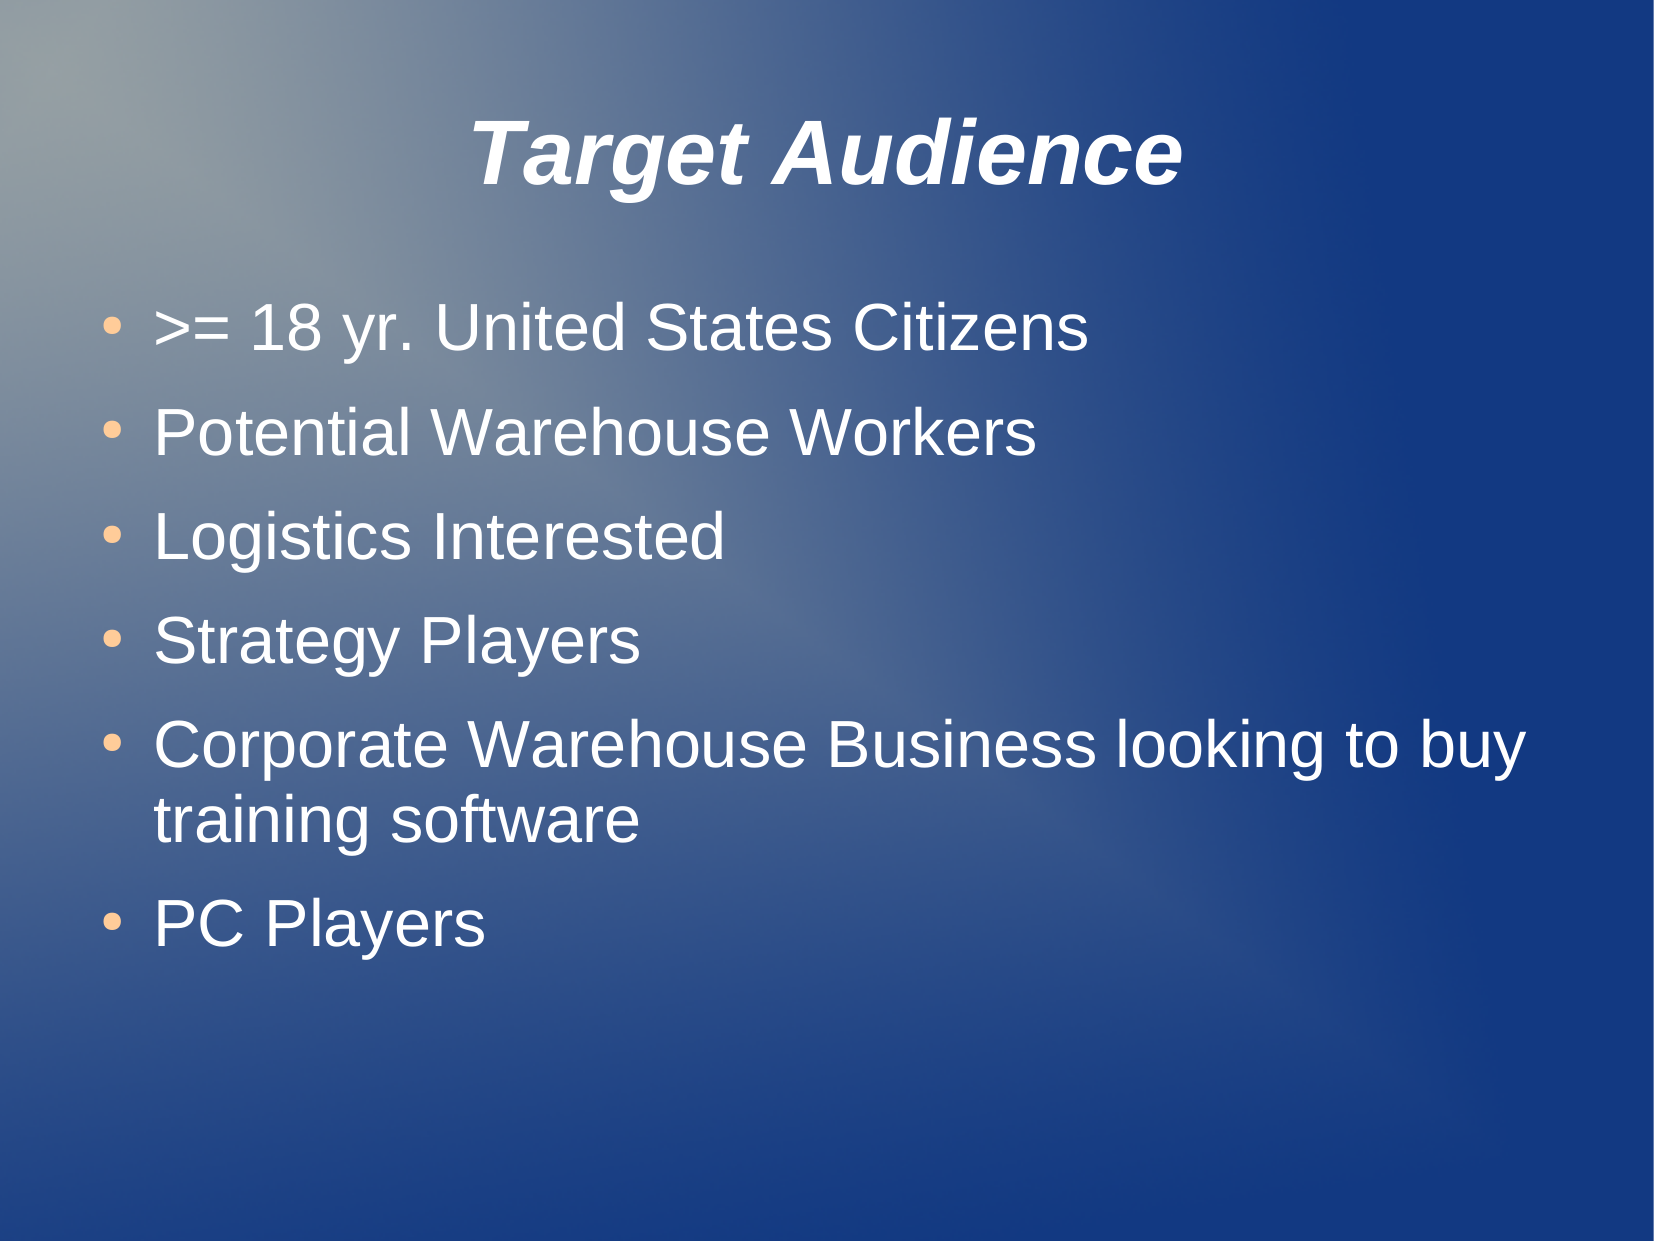

# Target Audience
>= 18 yr. United States Citizens
Potential Warehouse Workers
Logistics Interested
Strategy Players
Corporate Warehouse Business looking to buy training software
PC Players